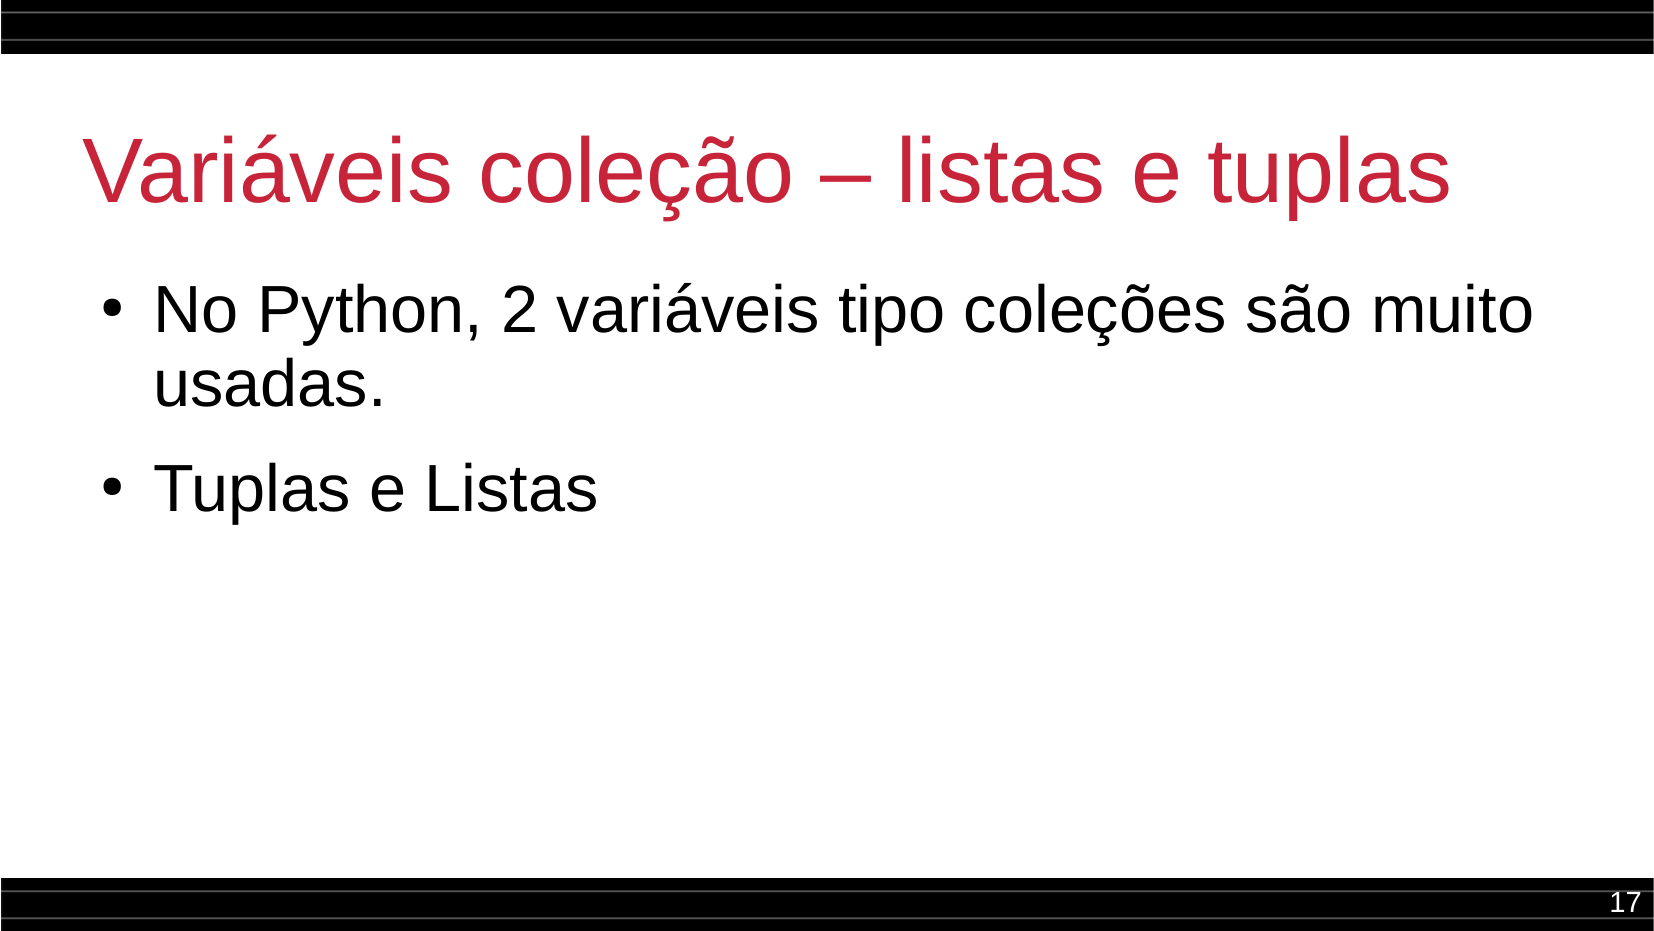

# Variáveis coleção – listas e tuplas
No Python, 2 variáveis tipo coleções são muito usadas.
Tuplas e Listas